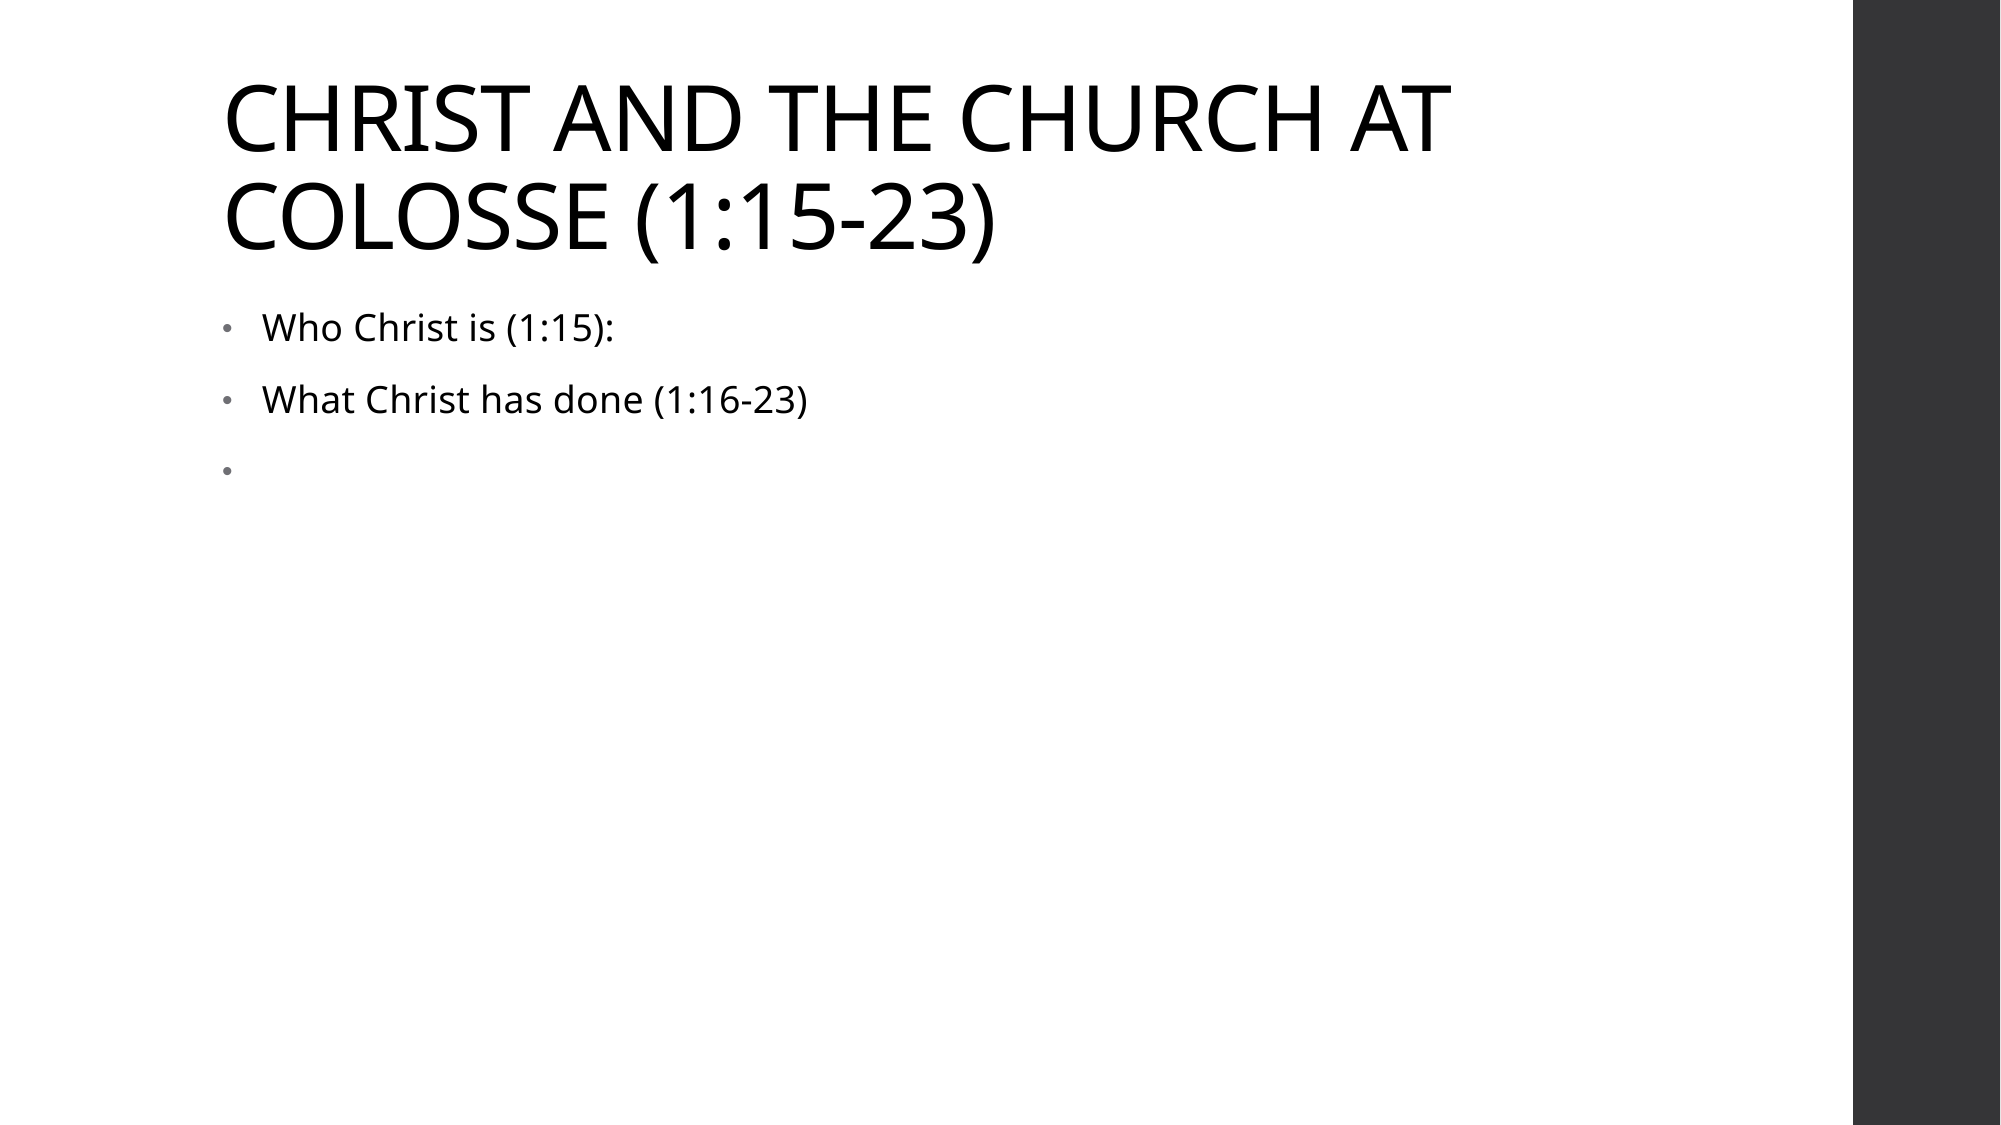

# CHRIST AND THE CHURCH AT COLOSSE (1:15-23)
 Who Christ is (1:15):
 What Christ has done (1:16-23)